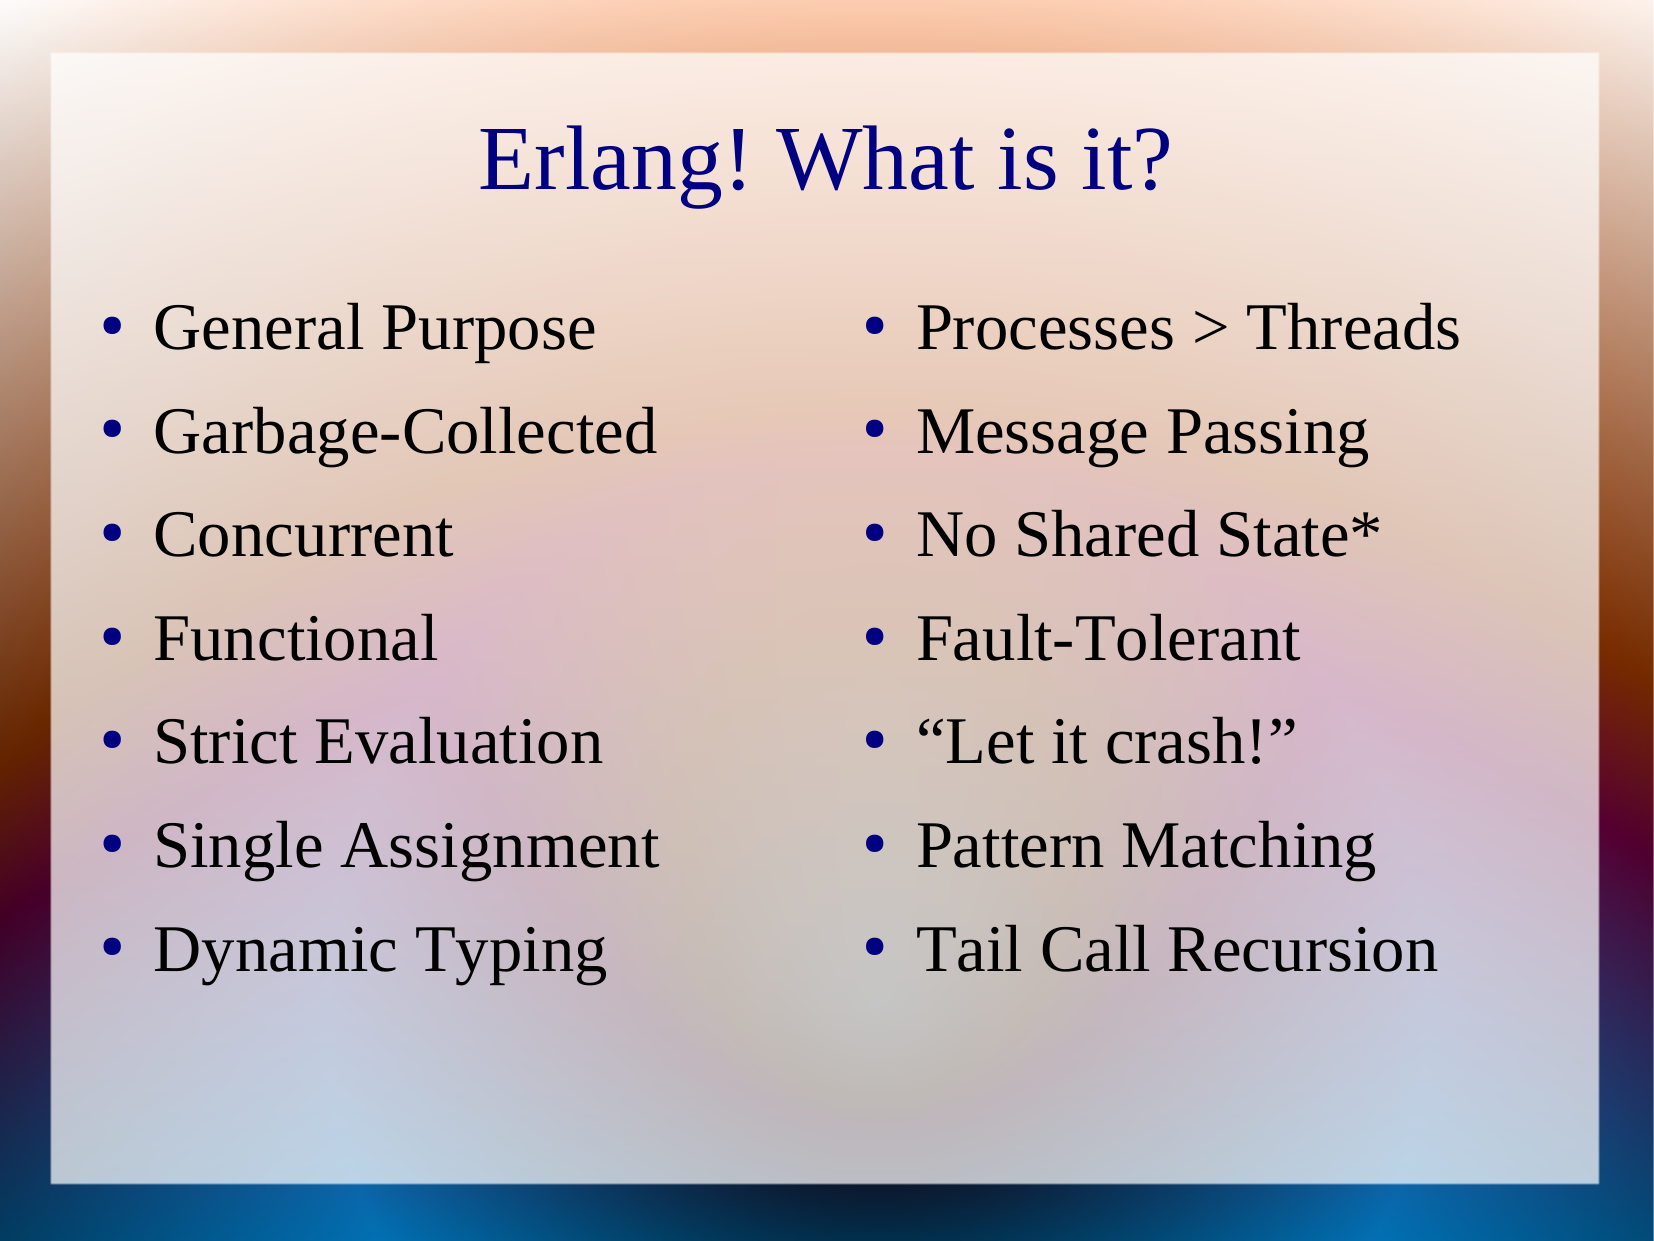

# Erlang! What is it?
General Purpose
Garbage-Collected
Concurrent
Functional
Strict Evaluation
Single Assignment
Dynamic Typing
Processes > Threads
Message Passing
No Shared State*
Fault-Tolerant
“Let it crash!”
Pattern Matching
Tail Call Recursion